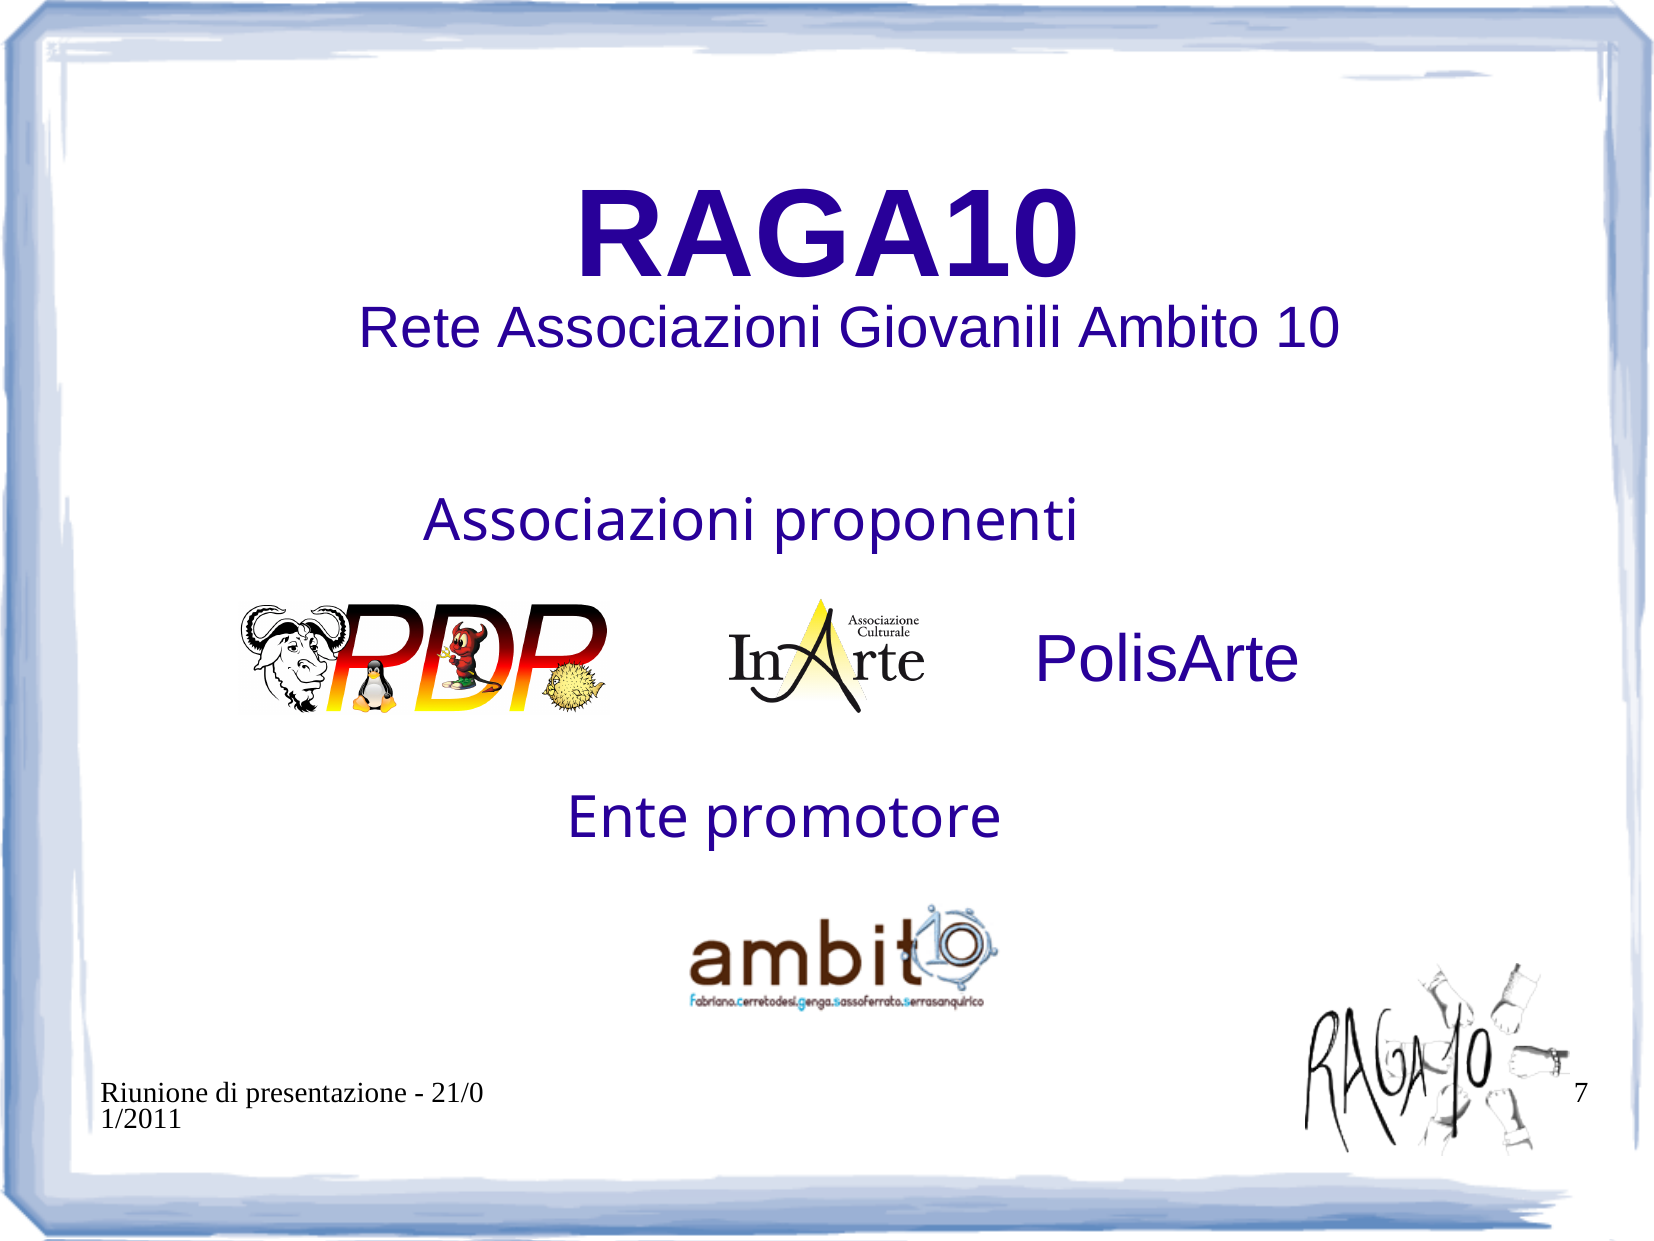

# RAGA10
Rete Associazioni Giovanili Ambito 10
Associazioni proponenti
PolisArte
Ente promotore
Riunione di presentazione - 21/01/2011
7